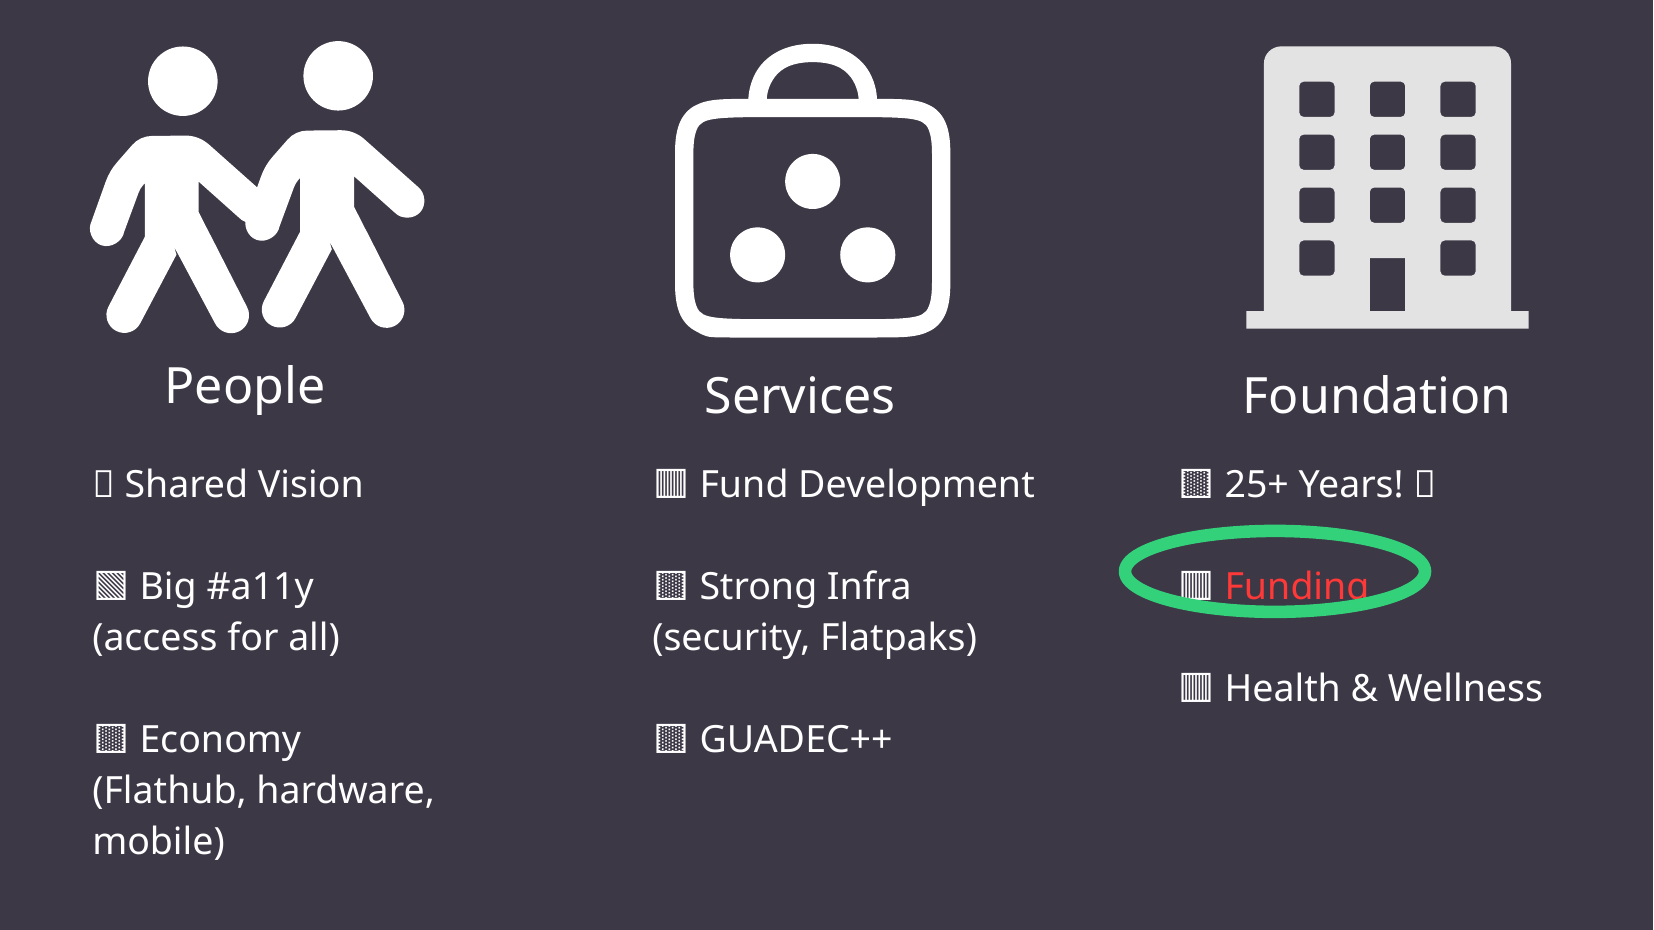

People
Services
Foundation
✅ Shared Vision
🟩 Big #a11y
(access for all)
🟨 Economy
(Flathub, hardware, mobile)
🟥 Fund Development
🟨 Strong Infra
(security, Flatpaks)
🟨 GUADEC++
🟨 25+ Years! 🎉
🟥 Funding
🟥 Health & Wellness